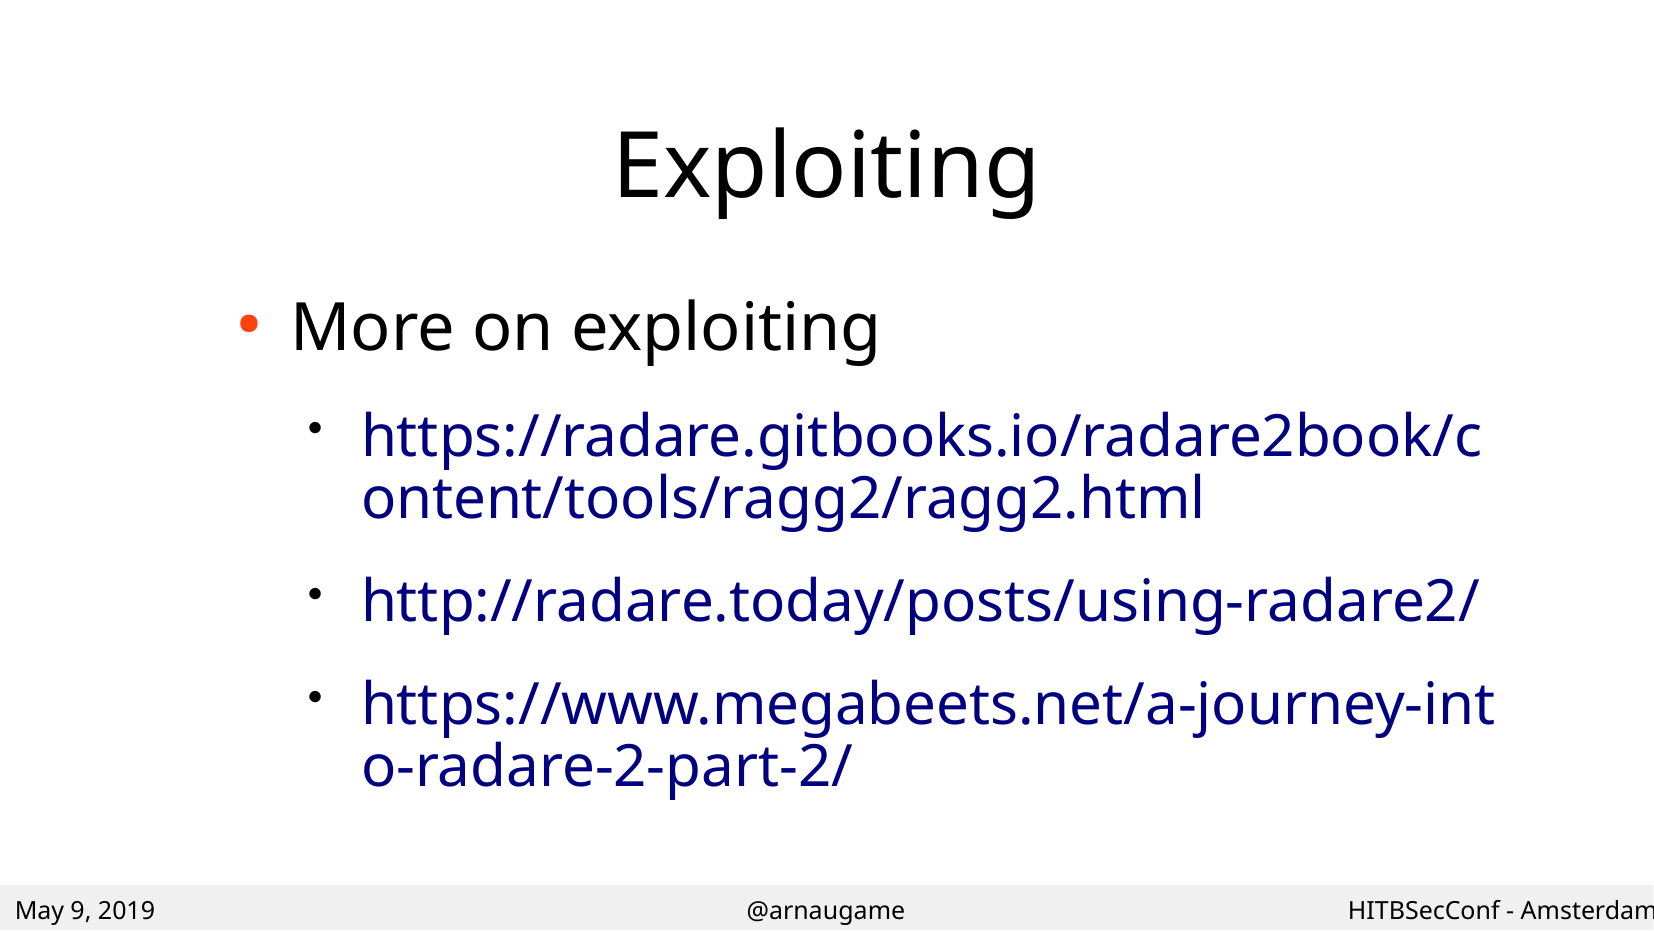

# Exploiting
More on exploiting
https://radare.gitbooks.io/radare2book/content/tools/ragg2/ragg2.html
http://radare.today/posts/using-radare2/
https://www.megabeets.net/a-journey-into-radare-2-part-2/
May 9, 2019
@arnaugamez
HITBSecConf - Amsterdam